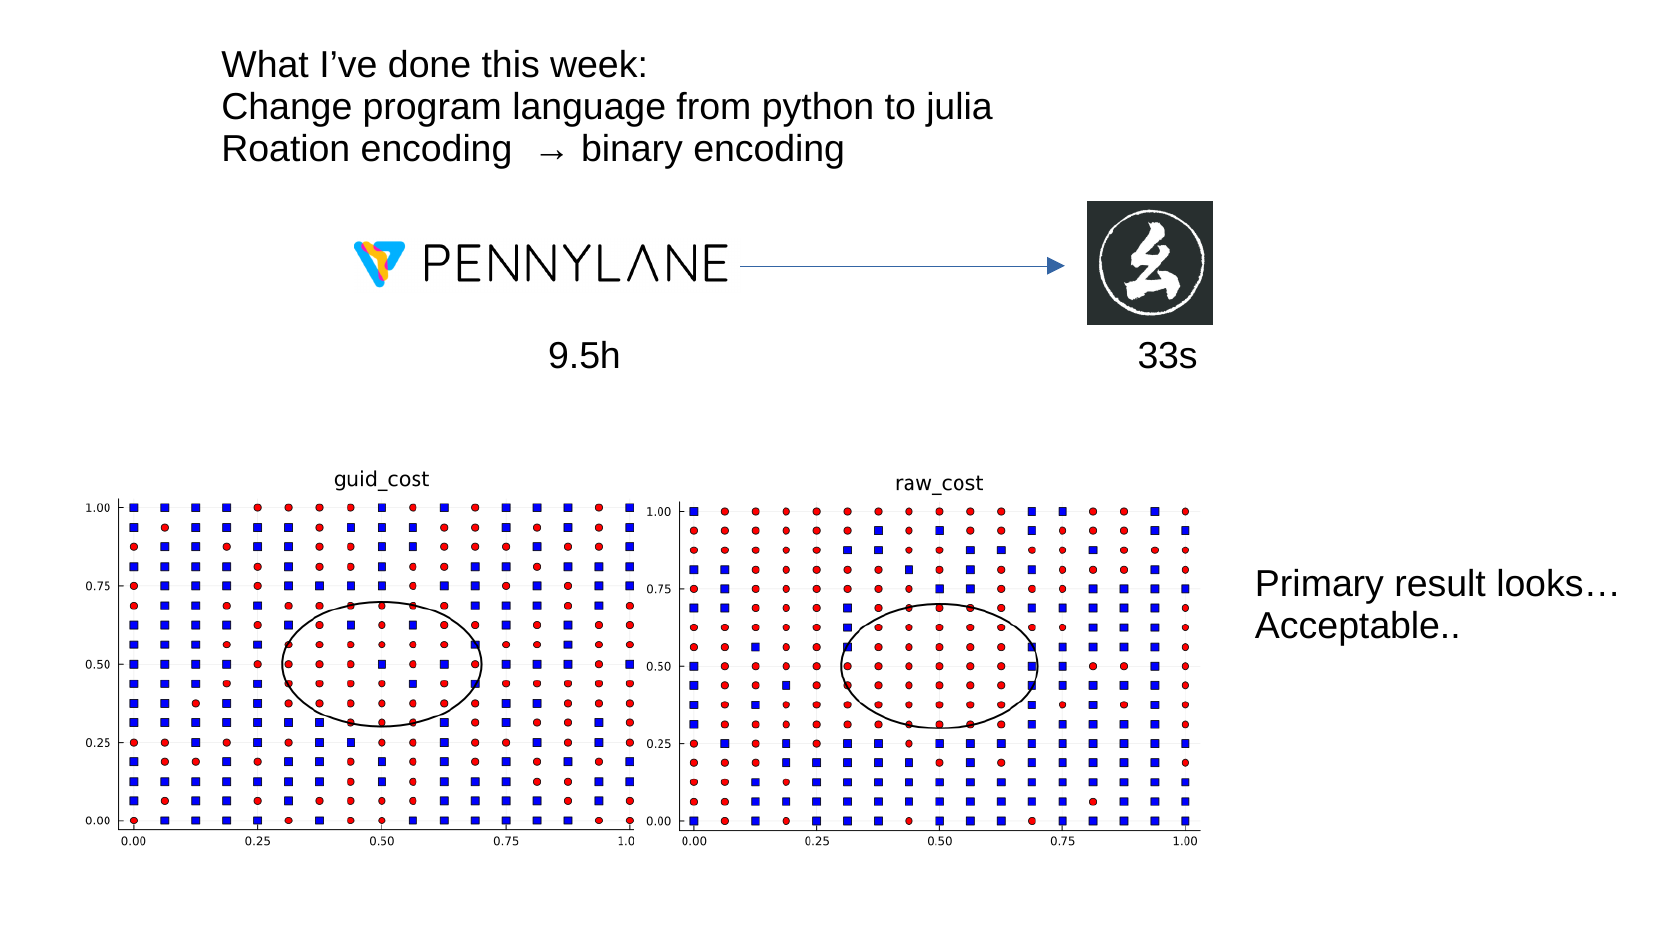

What I’ve done this week:
Change program language from python to julia
Roation encoding → binary encoding
9.5h
33s
Primary result looks…
Acceptable..